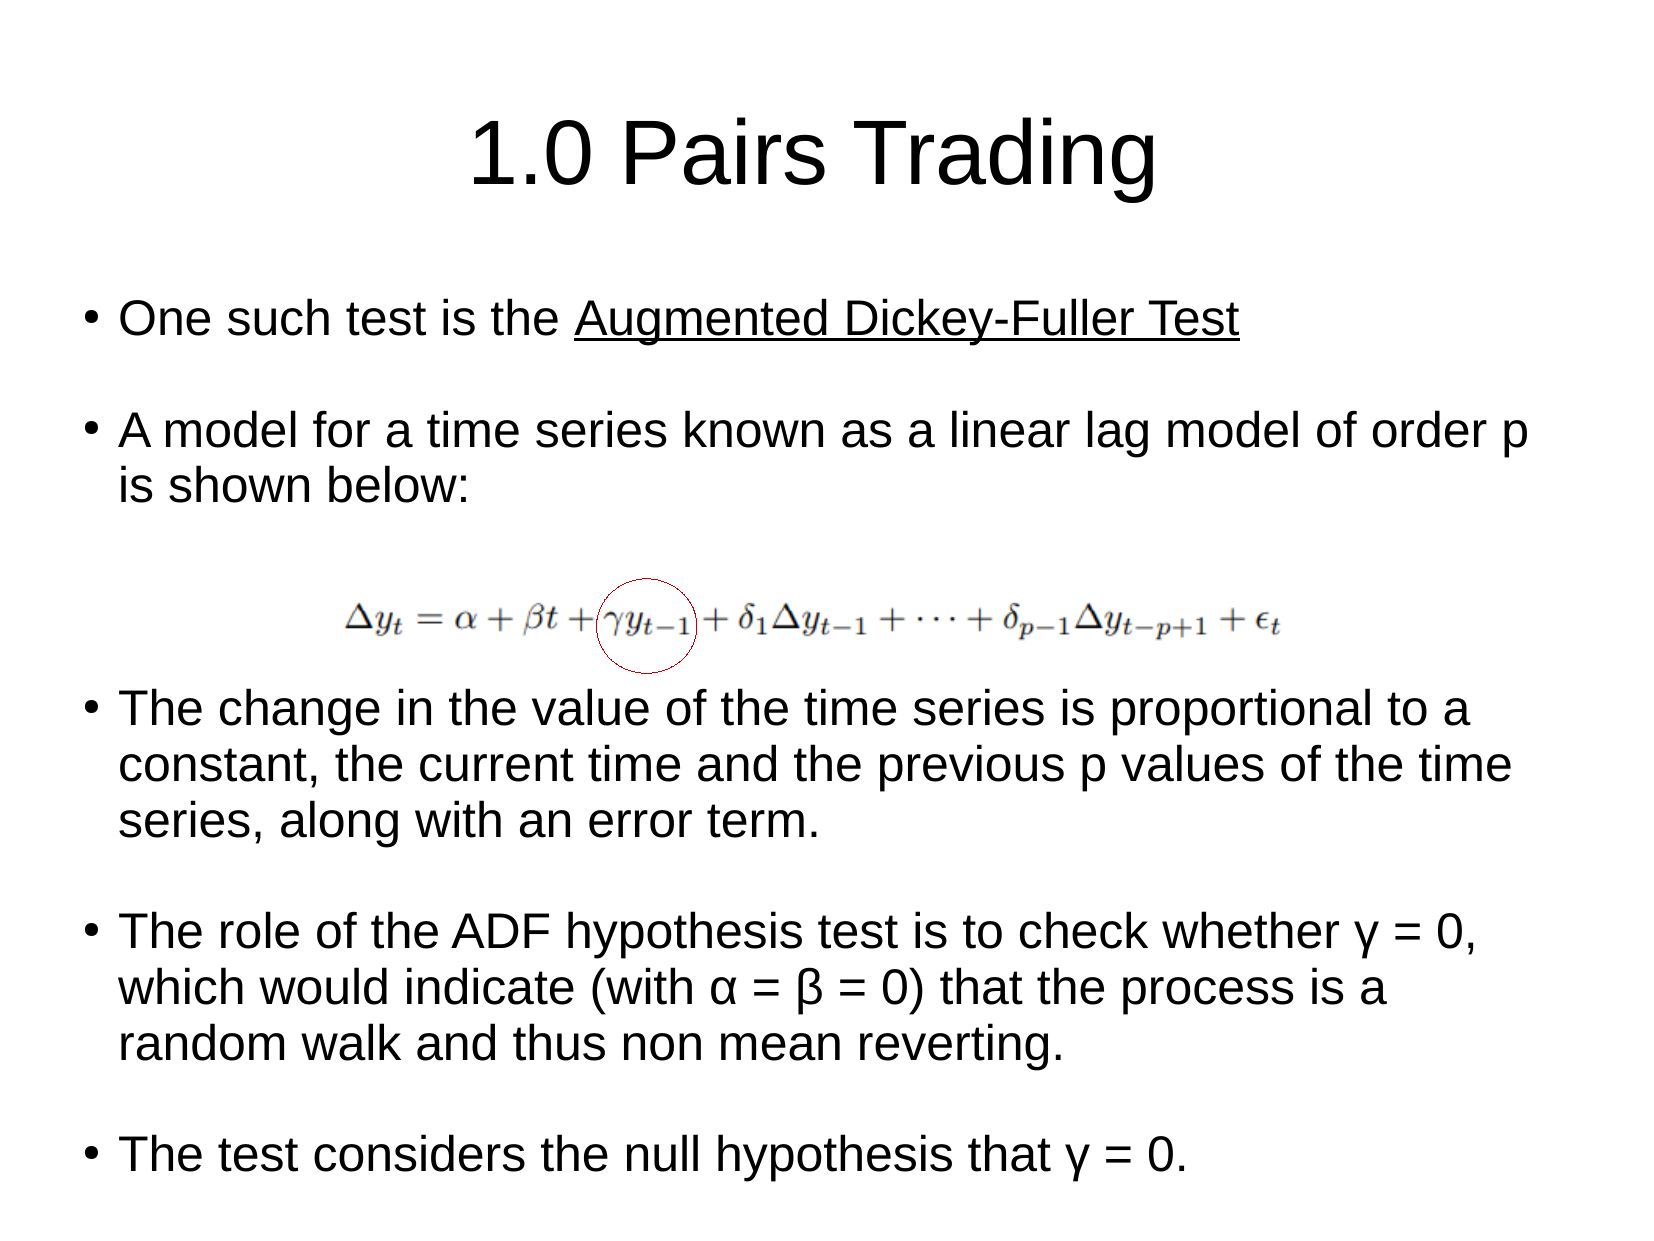

# 1.0 Pairs Trading
One such test is the Augmented Dickey-Fuller Test
A model for a time series known as a linear lag model of order p is shown below:
The change in the value of the time series is proportional to a constant, the current time and the previous p values of the time series, along with an error term.
The role of the ADF hypothesis test is to check whether γ = 0, which would indicate (with α = β = 0) that the process is a random walk and thus non mean reverting.
The test considers the null hypothesis that γ = 0.